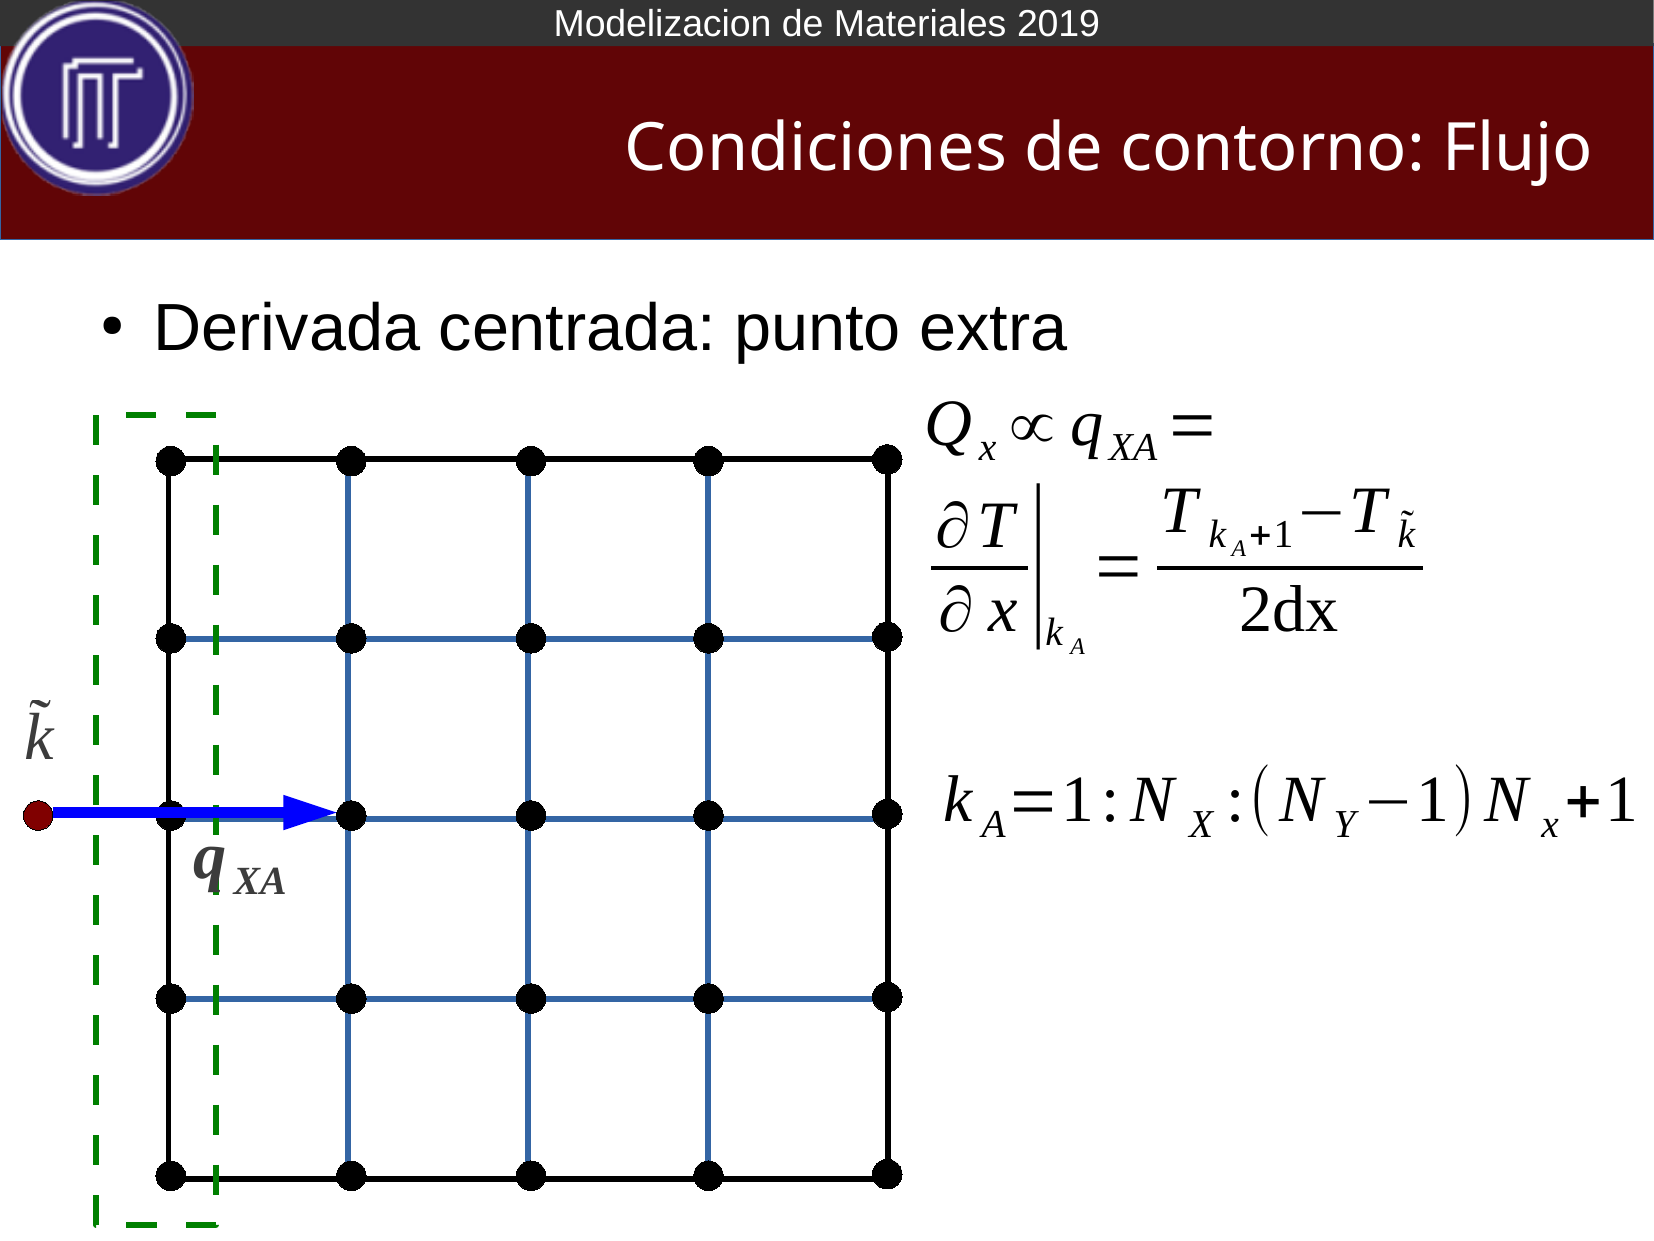

# Condiciones de contorno: Flujo
Derivada centrada: punto extra